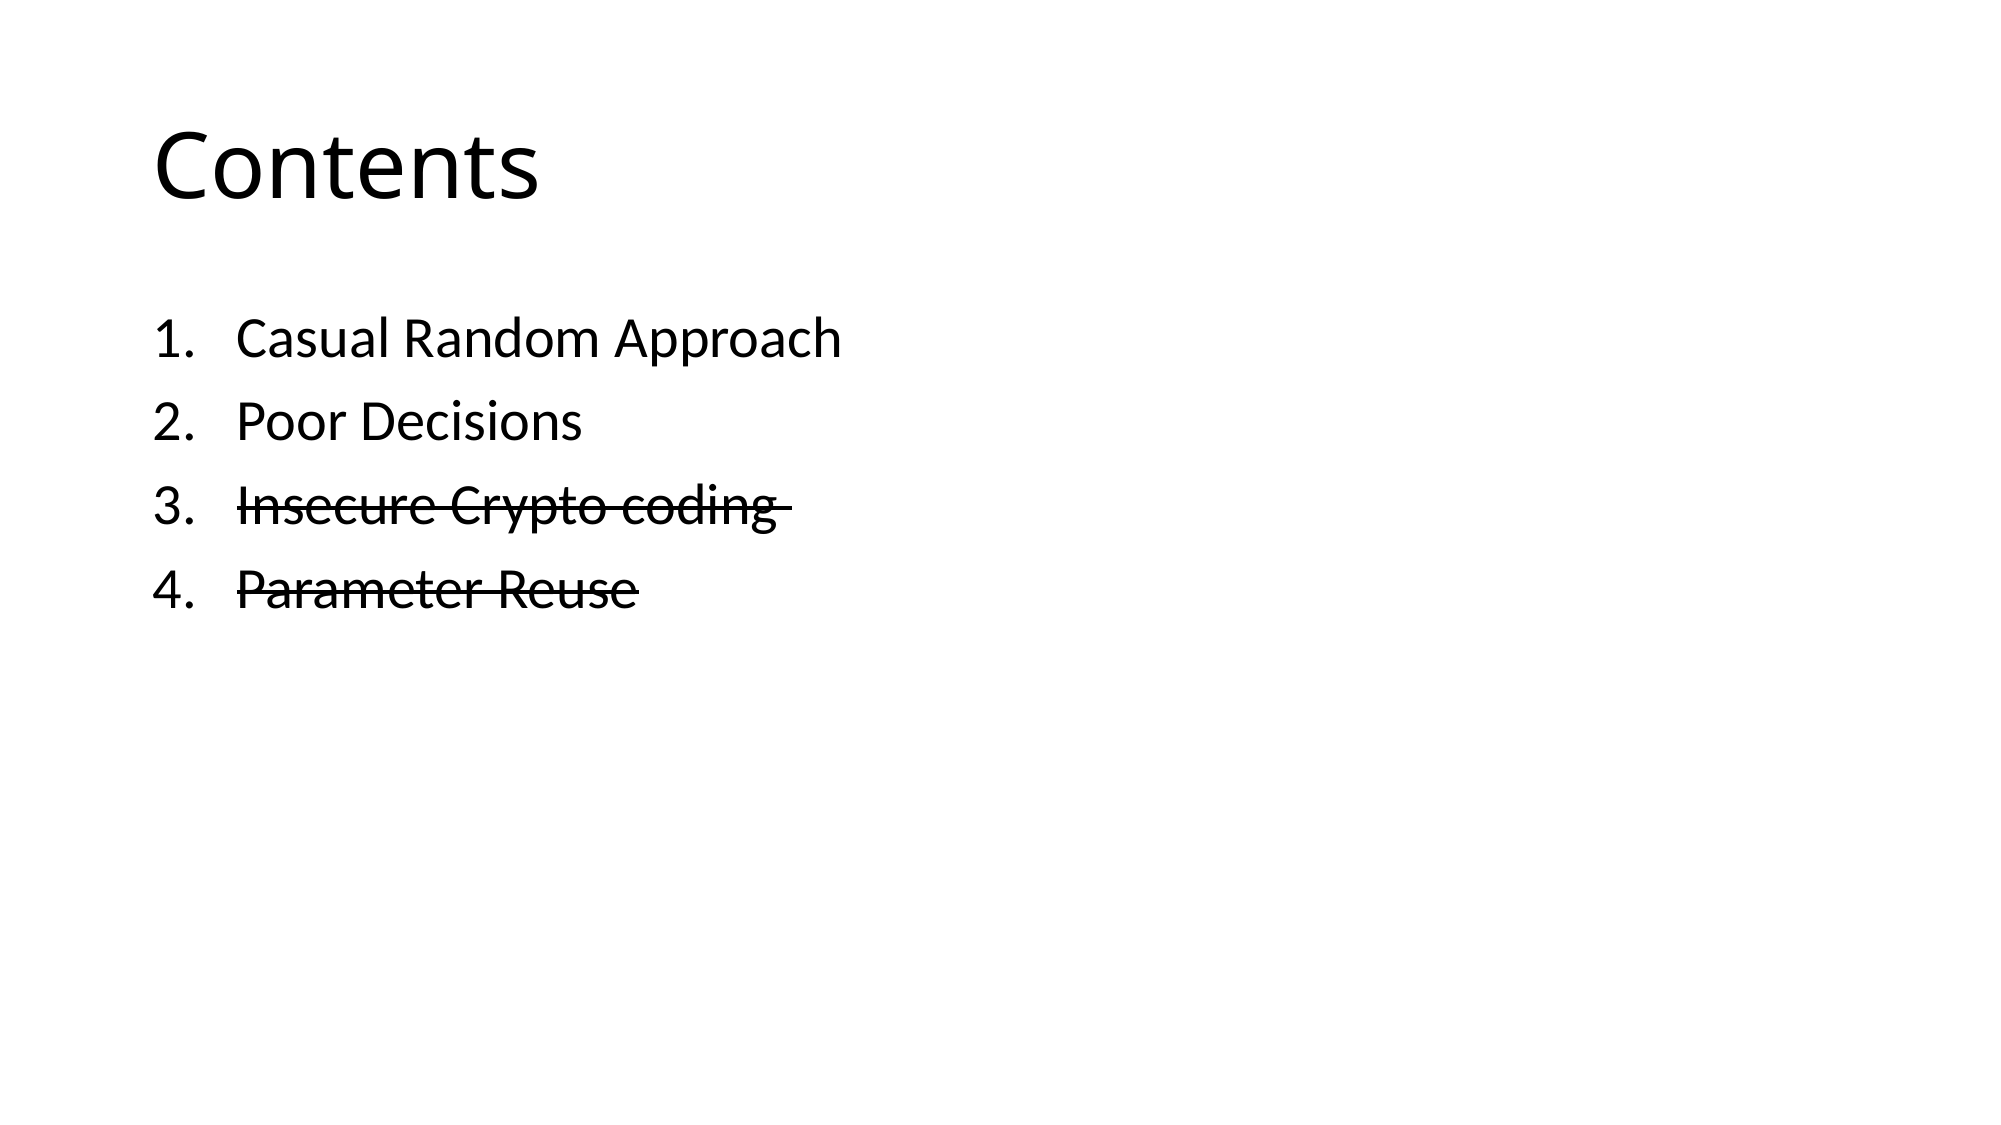

# Contents
Casual Random Approach
Poor Decisions
Insecure Crypto coding
Parameter Reuse